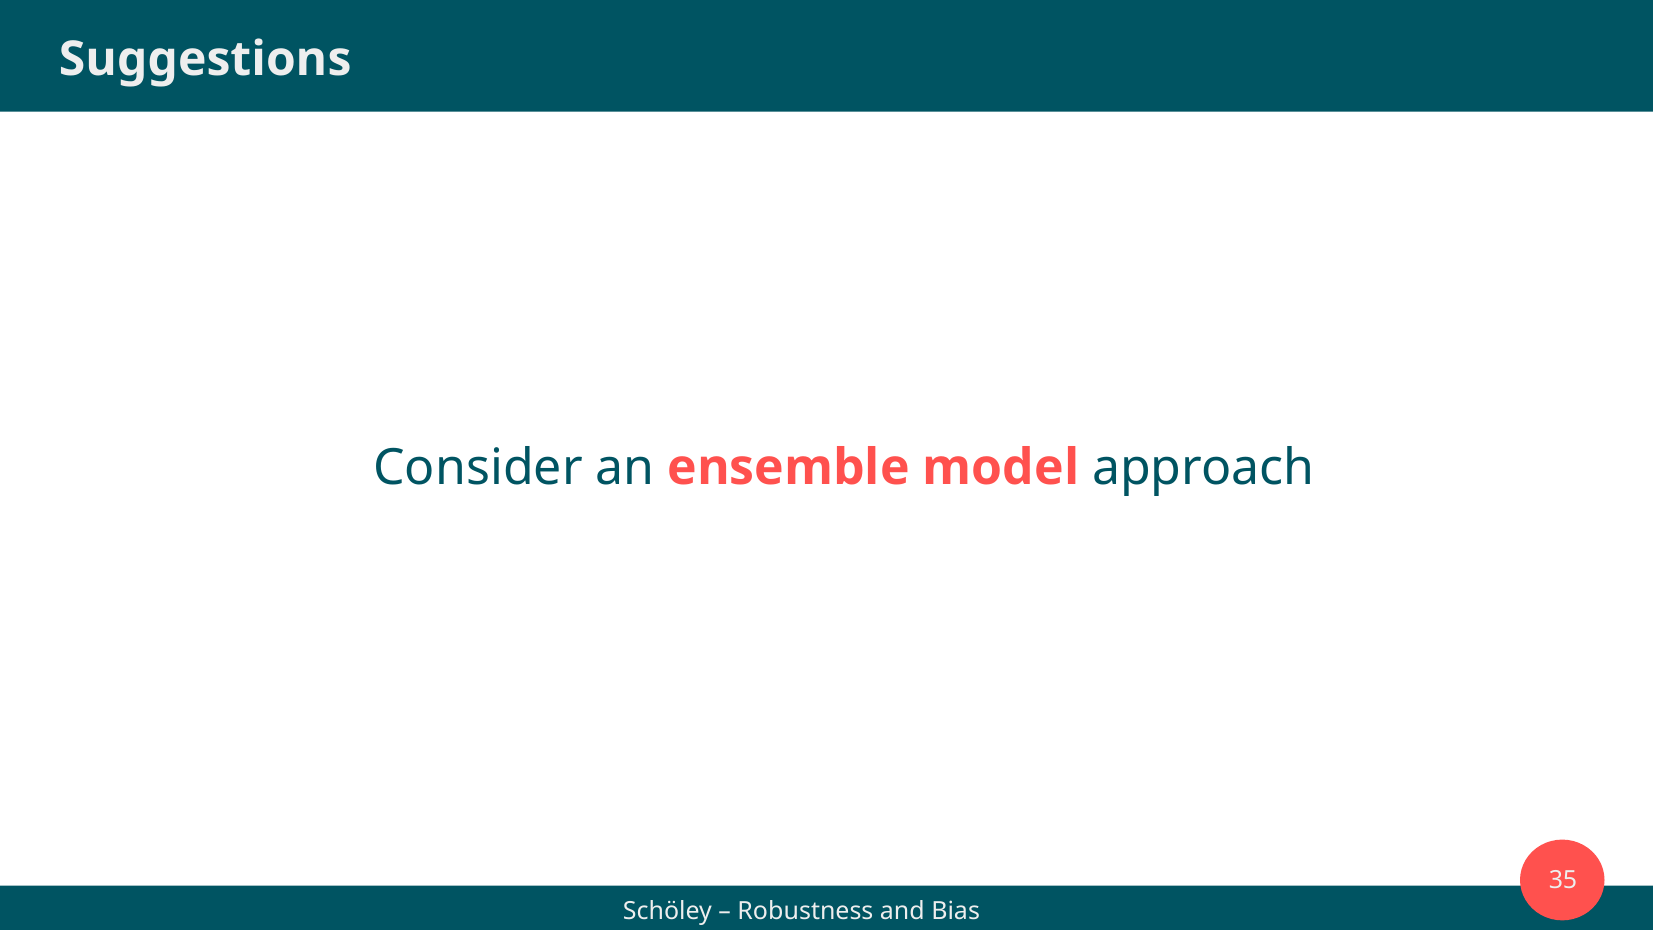

# Suggestions
Consider an ensemble model approach
35
Schöley – Robustness and Bias